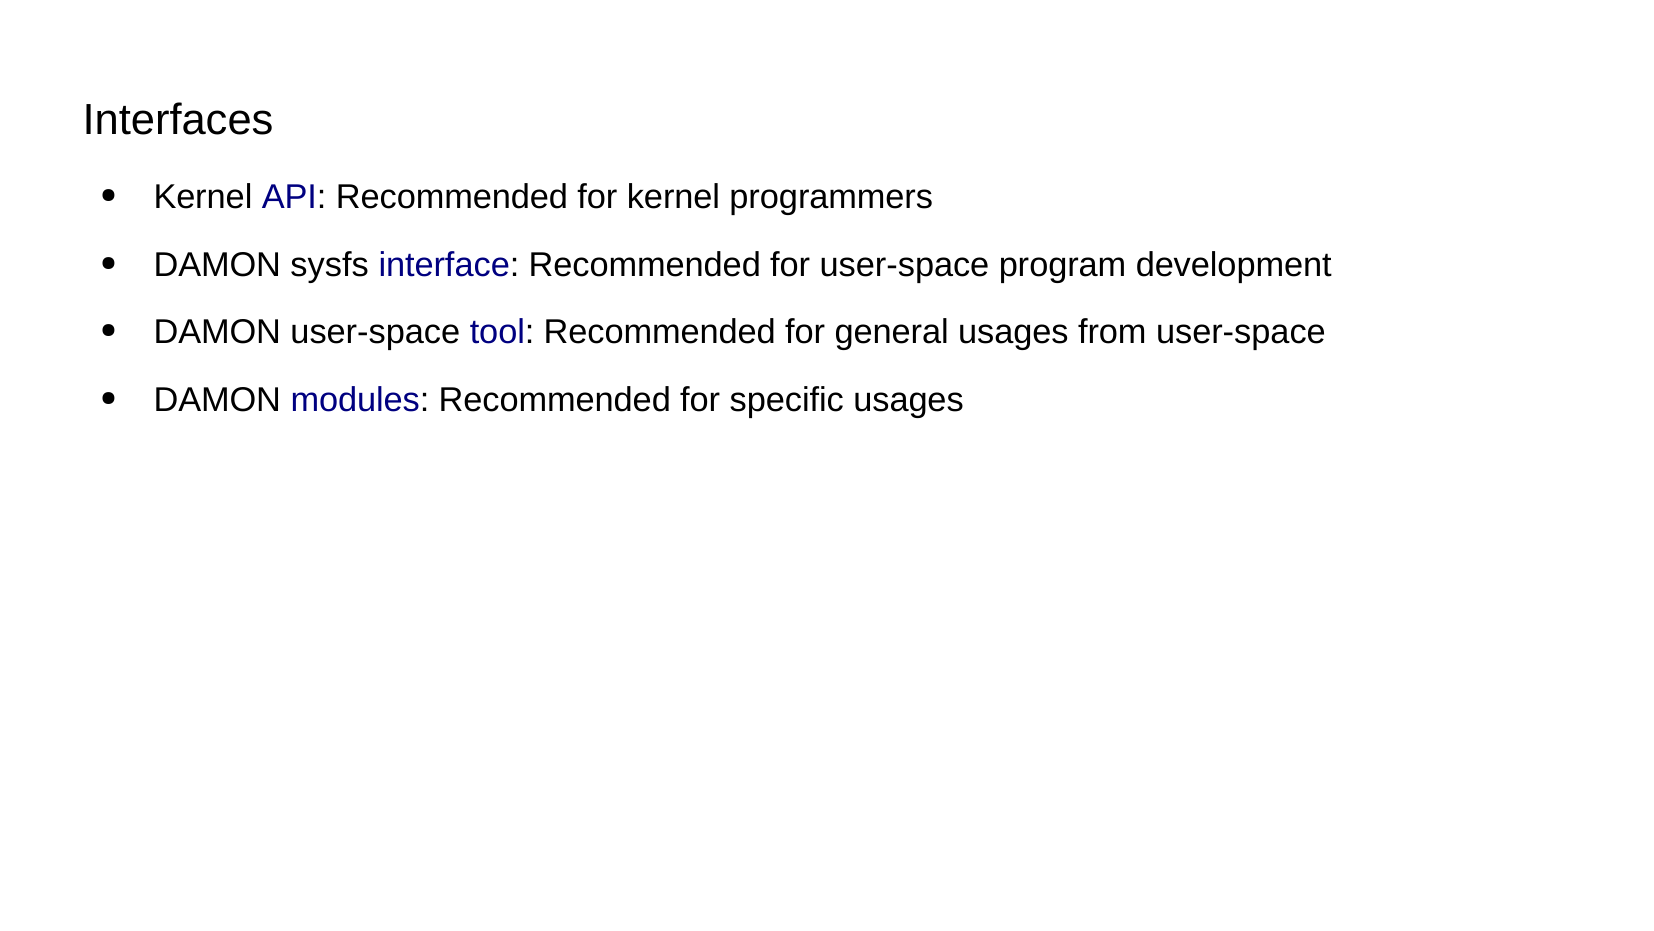

# Interfaces
Kernel API: Recommended for kernel programmers
DAMON sysfs interface: Recommended for user-space program development
DAMON user-space tool: Recommended for general usages from user-space
DAMON modules: Recommended for specific usages